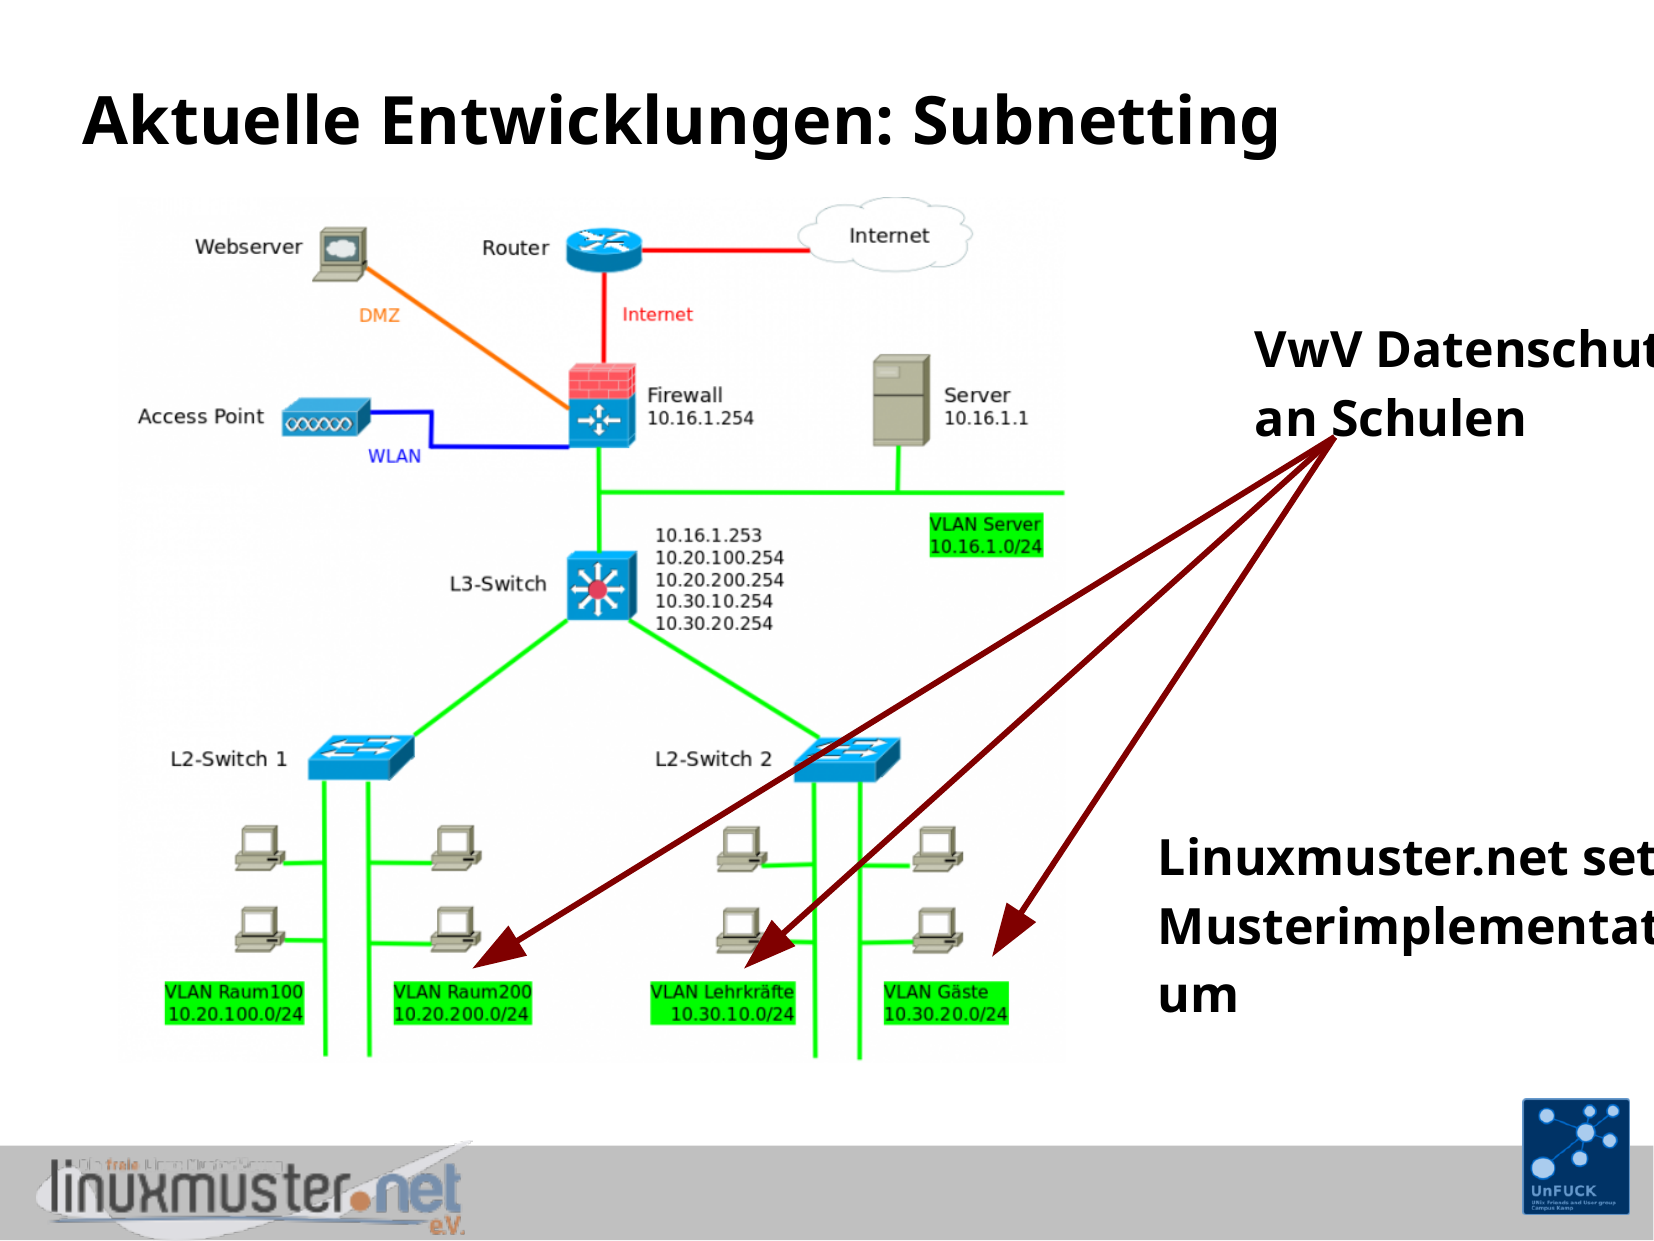

# Aktuelle Entwicklungen: Subnetting
VwV Datenschutz
an Schulen
Linuxmuster.net setzt
Musterimplementation
um